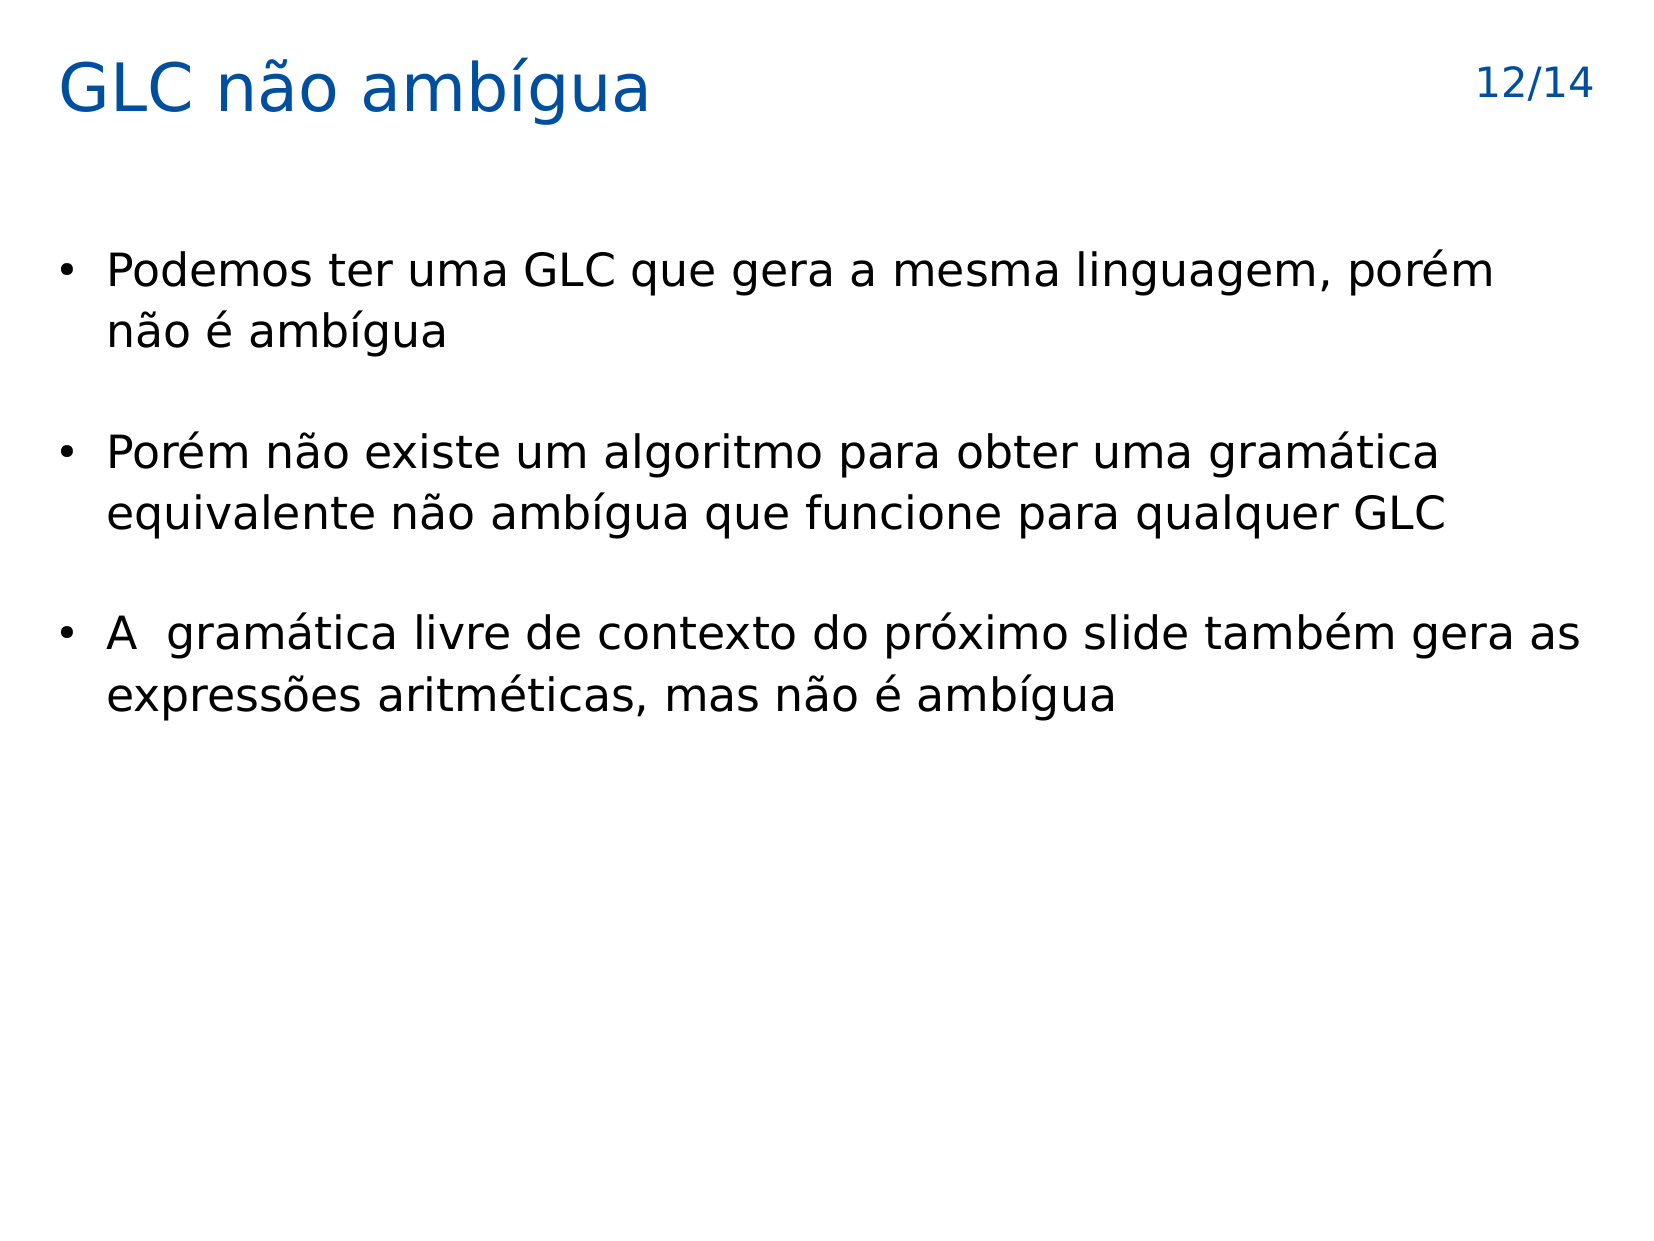

# GLC não ambígua
12
Podemos ter uma GLC que gera a mesma linguagem, porém não é ambígua
Porém não existe um algoritmo para obter uma gramática equivalente não ambígua que funcione para qualquer GLC
A gramática livre de contexto do próximo slide também gera as expressões aritméticas, mas não é ambígua